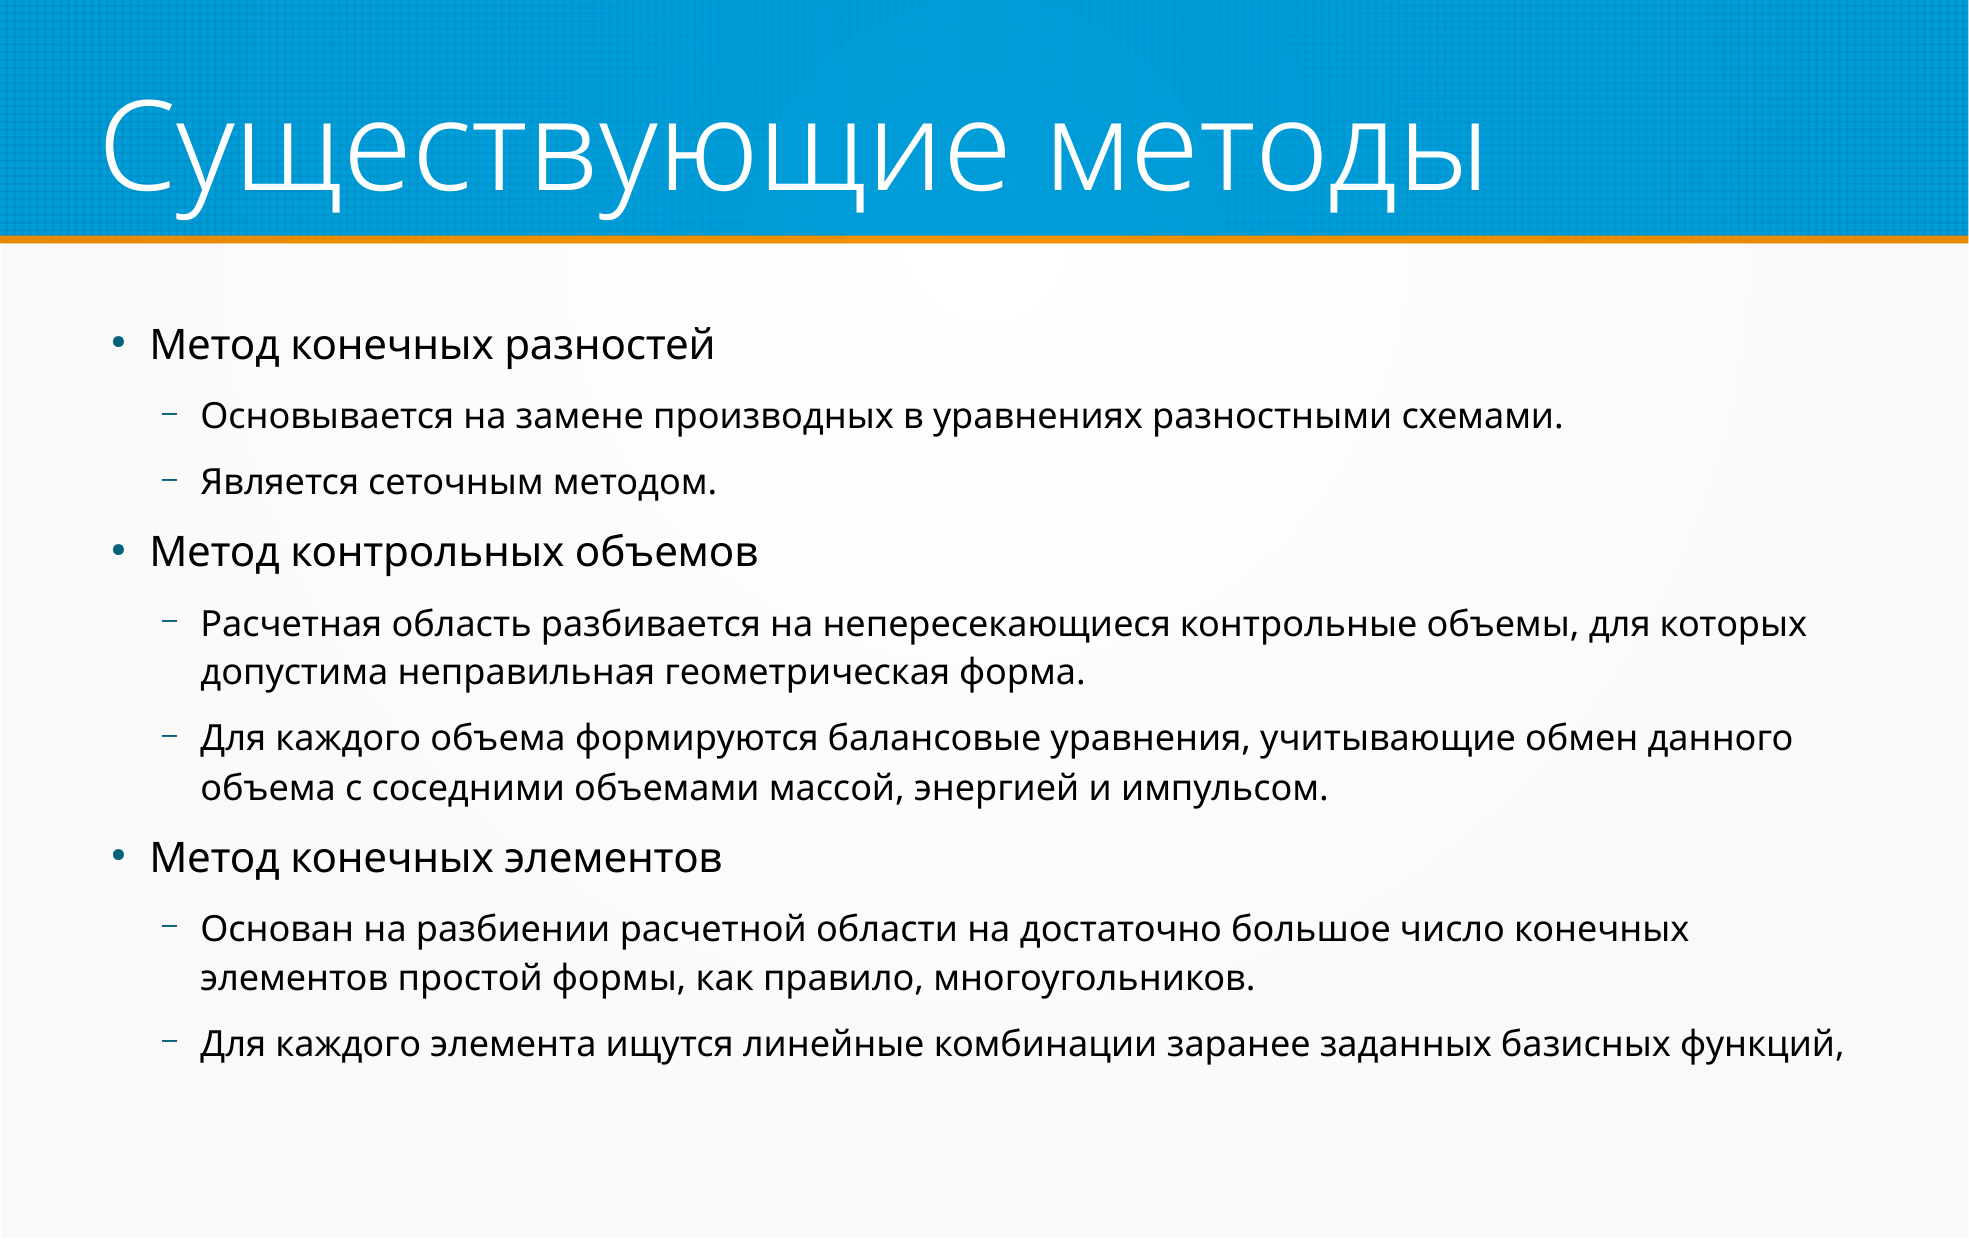

# Существующие методы
Метод конечных разностей
Основывается на замене производных в уравнениях разностными схемами.
Является сеточным методом.
Метод контрольных объемов
Расчетная область разбивается на непересекающиеся контрольные объемы, для которых допустима неправильная геометрическая форма.
Для каждого объема формируются балансовые уравнения, учитывающие обмен данного объема с соседними объемами массой, энергией и импульсом.
Метод конечных элементов
Основан на разбиении расчетной области на достаточно большое число конечных элементов простой формы, как правило, многоугольников.
Для каждого элемента ищутся линейные комбинации заранее заданных базисных функций,